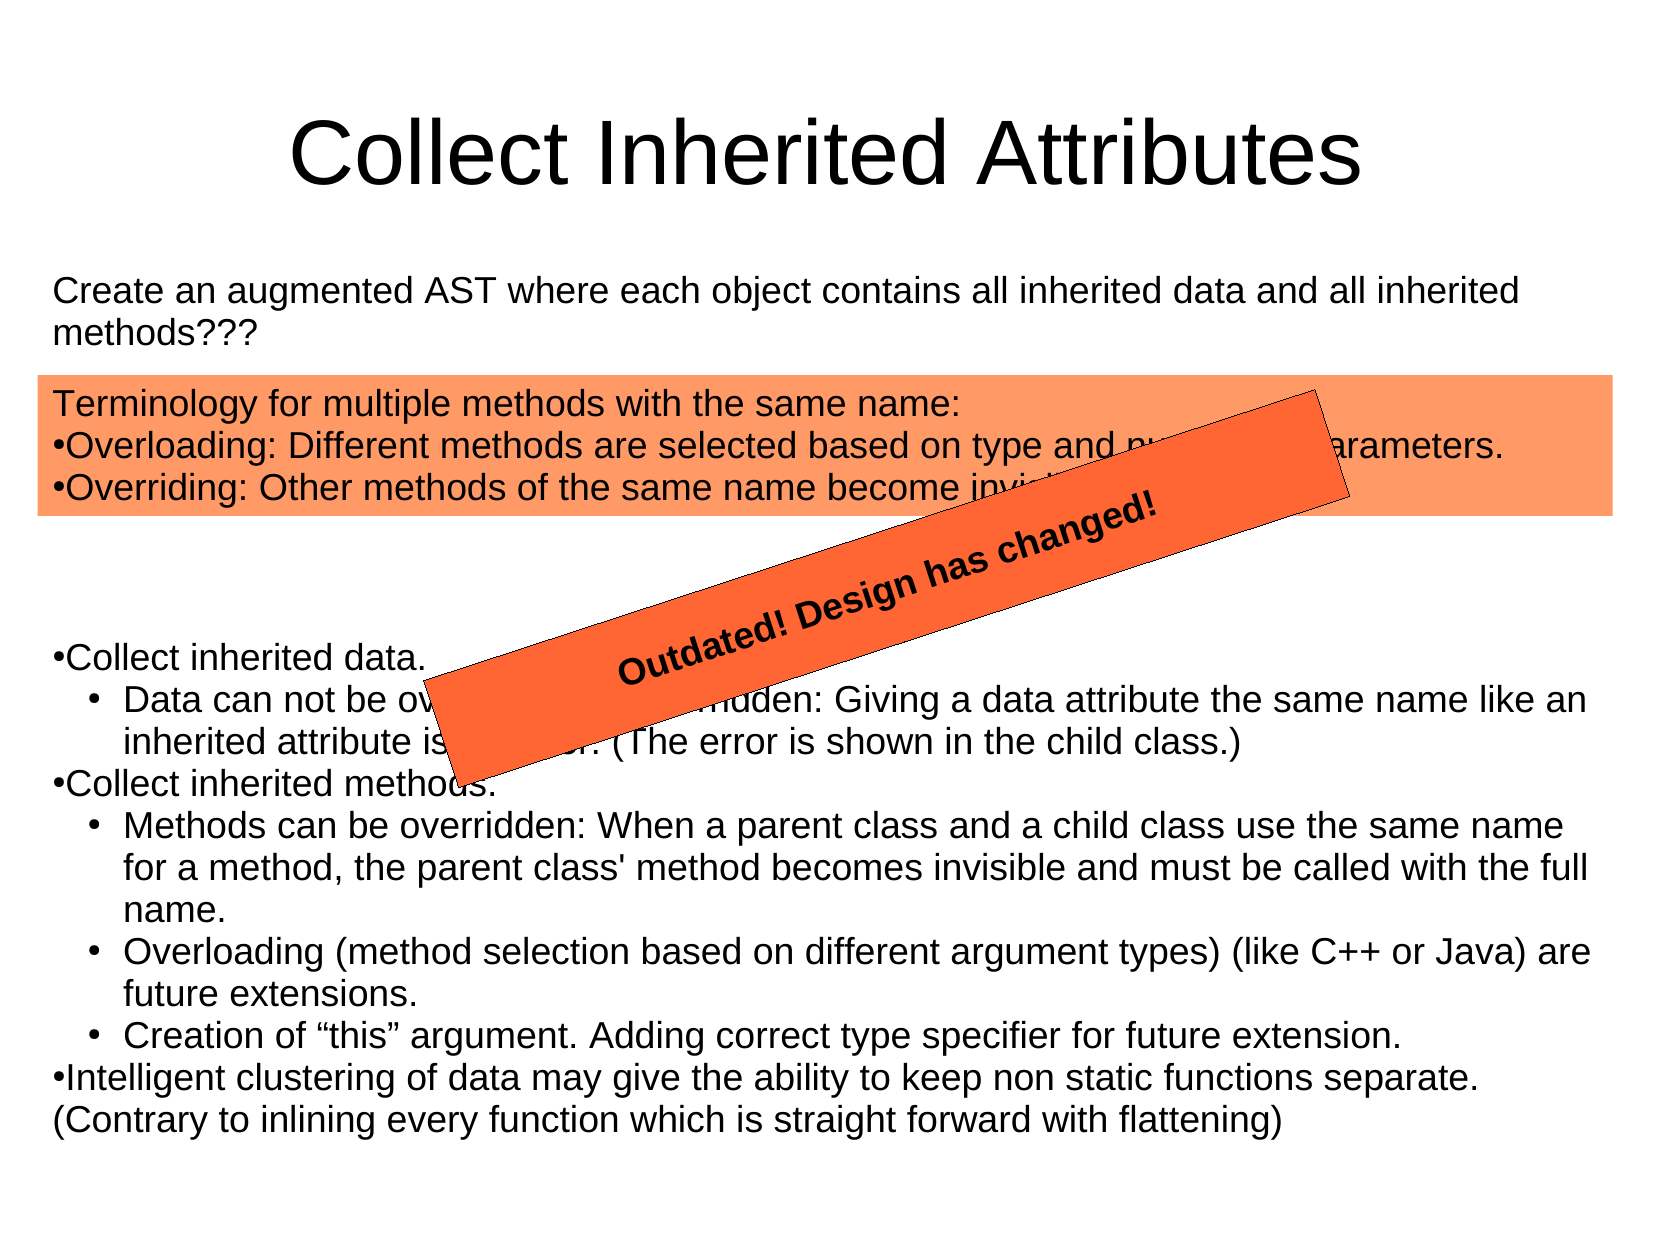

# Collect Inherited Attributes
Create an augmented AST where each object contains all inherited data and all inherited methods???
Terminology for multiple methods with the same name:
Overloading: Different methods are selected based on type and number of parameters.
Overriding: Other methods of the same name become invisible.
Outdated! Design has changed!
Collect inherited data.
Data can not be overloaded or overridden: Giving a data attribute the same name like an inherited attribute is an error. (The error is shown in the child class.)
Collect inherited methods.
Methods can be overridden: When a parent class and a child class use the same name for a method, the parent class' method becomes invisible and must be called with the full name.
Overloading (method selection based on different argument types) (like C++ or Java) are future extensions.
Creation of “this” argument. Adding correct type specifier for future extension.
Intelligent clustering of data may give the ability to keep non static functions separate. (Contrary to inlining every function which is straight forward with flattening)